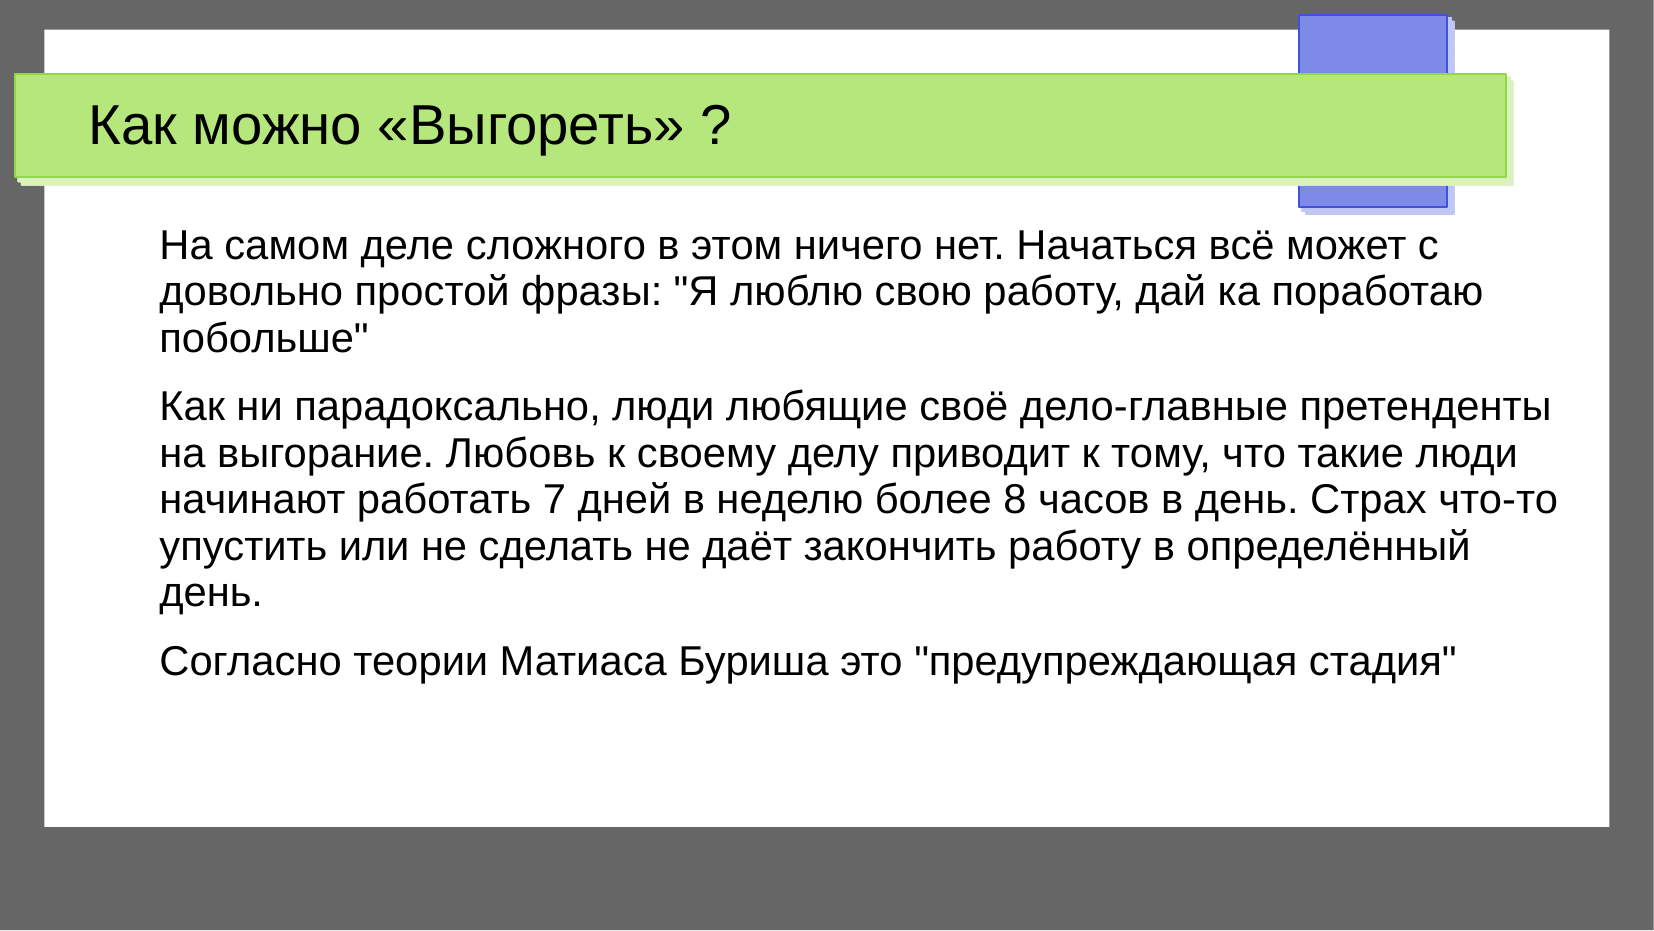

# Как можно «Выгореть» ?
На самом деле сложного в этом ничего нет. Начаться всё может с довольно простой фразы: "Я люблю свою работу, дай ка поработаю побольше"
Как ни парадоксально, люди любящие своё дело-главные претенденты на выгорание. Любовь к своему делу приводит к тому, что такие люди начинают работать 7 дней в неделю более 8 часов в день. Страх что-то упустить или не сделать не даёт закончить работу в определённый день.
Согласно теории Матиаса Буриша это "предупреждающая стадия"